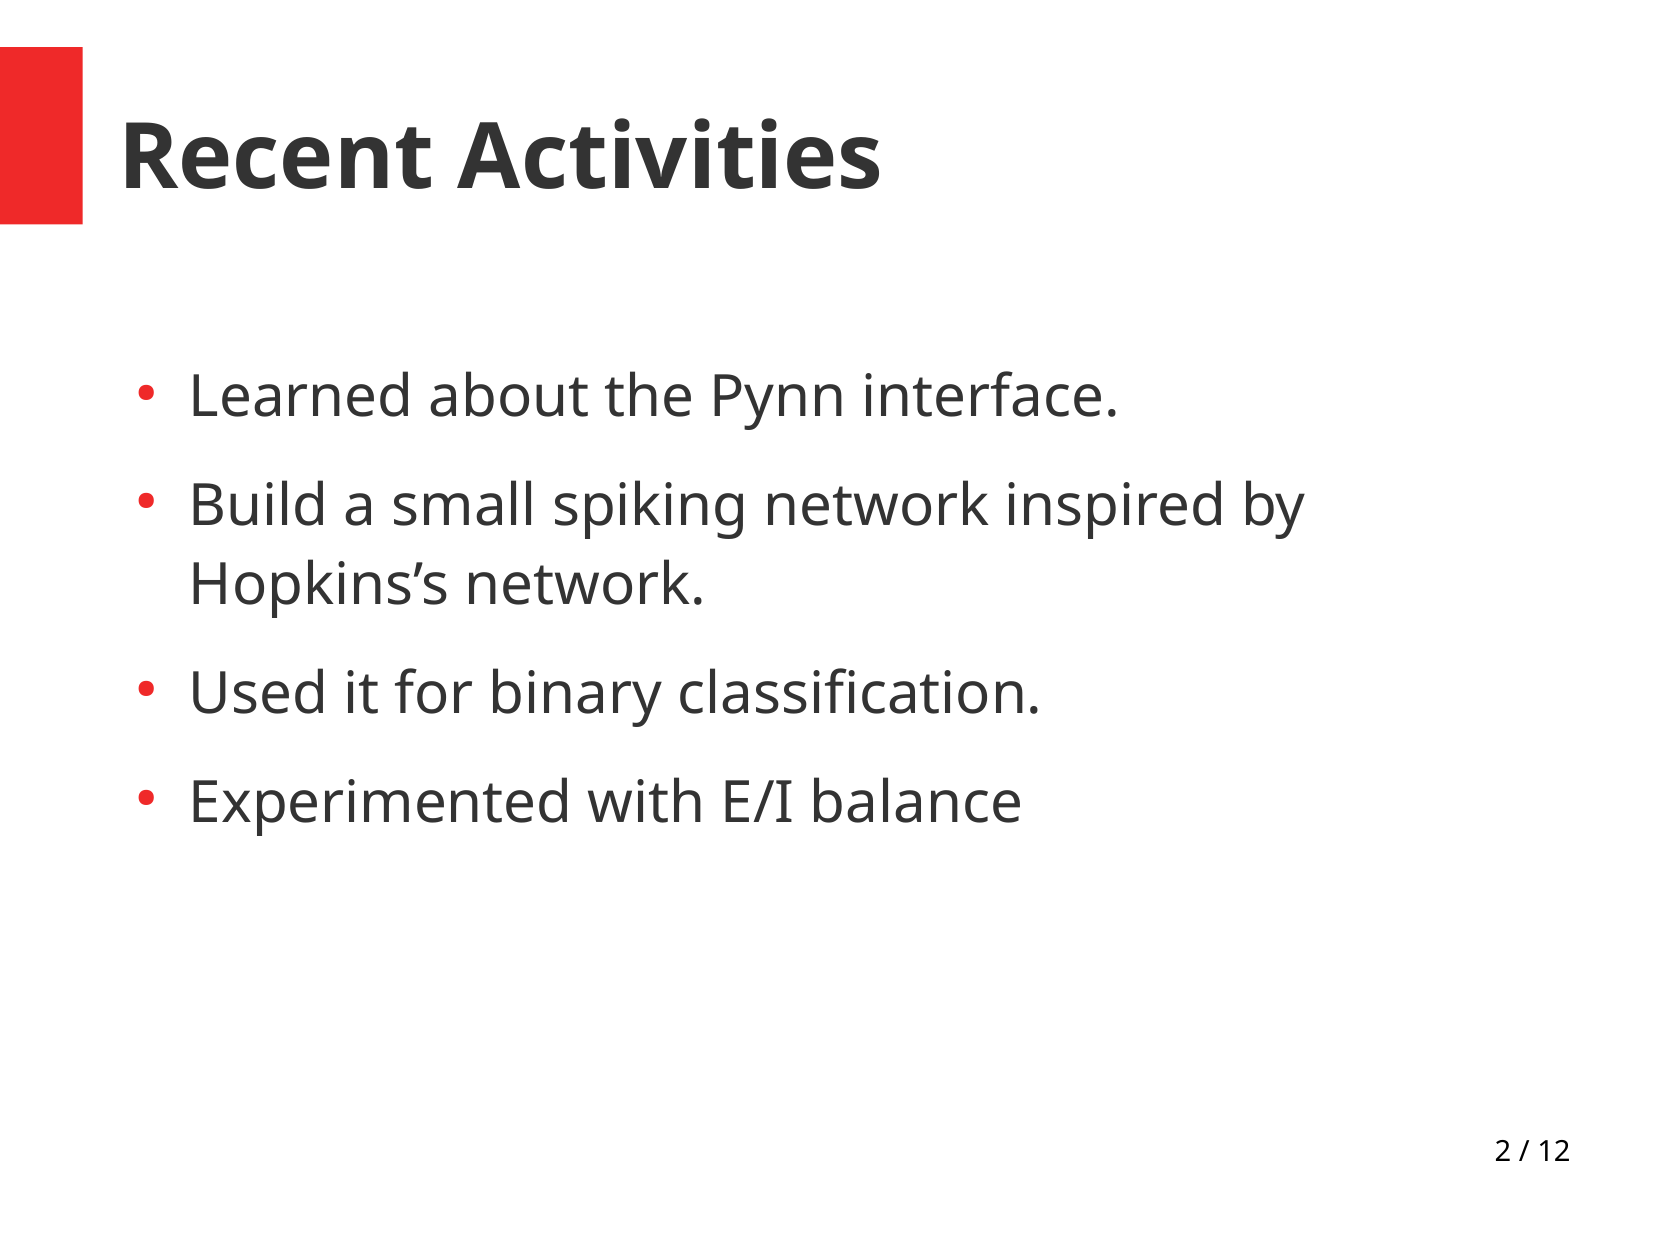

# Recent Activities
Learned about the Pynn interface.
Build a small spiking network inspired by Hopkins’s network.
Used it for binary classification.
Experimented with E/I balance
2